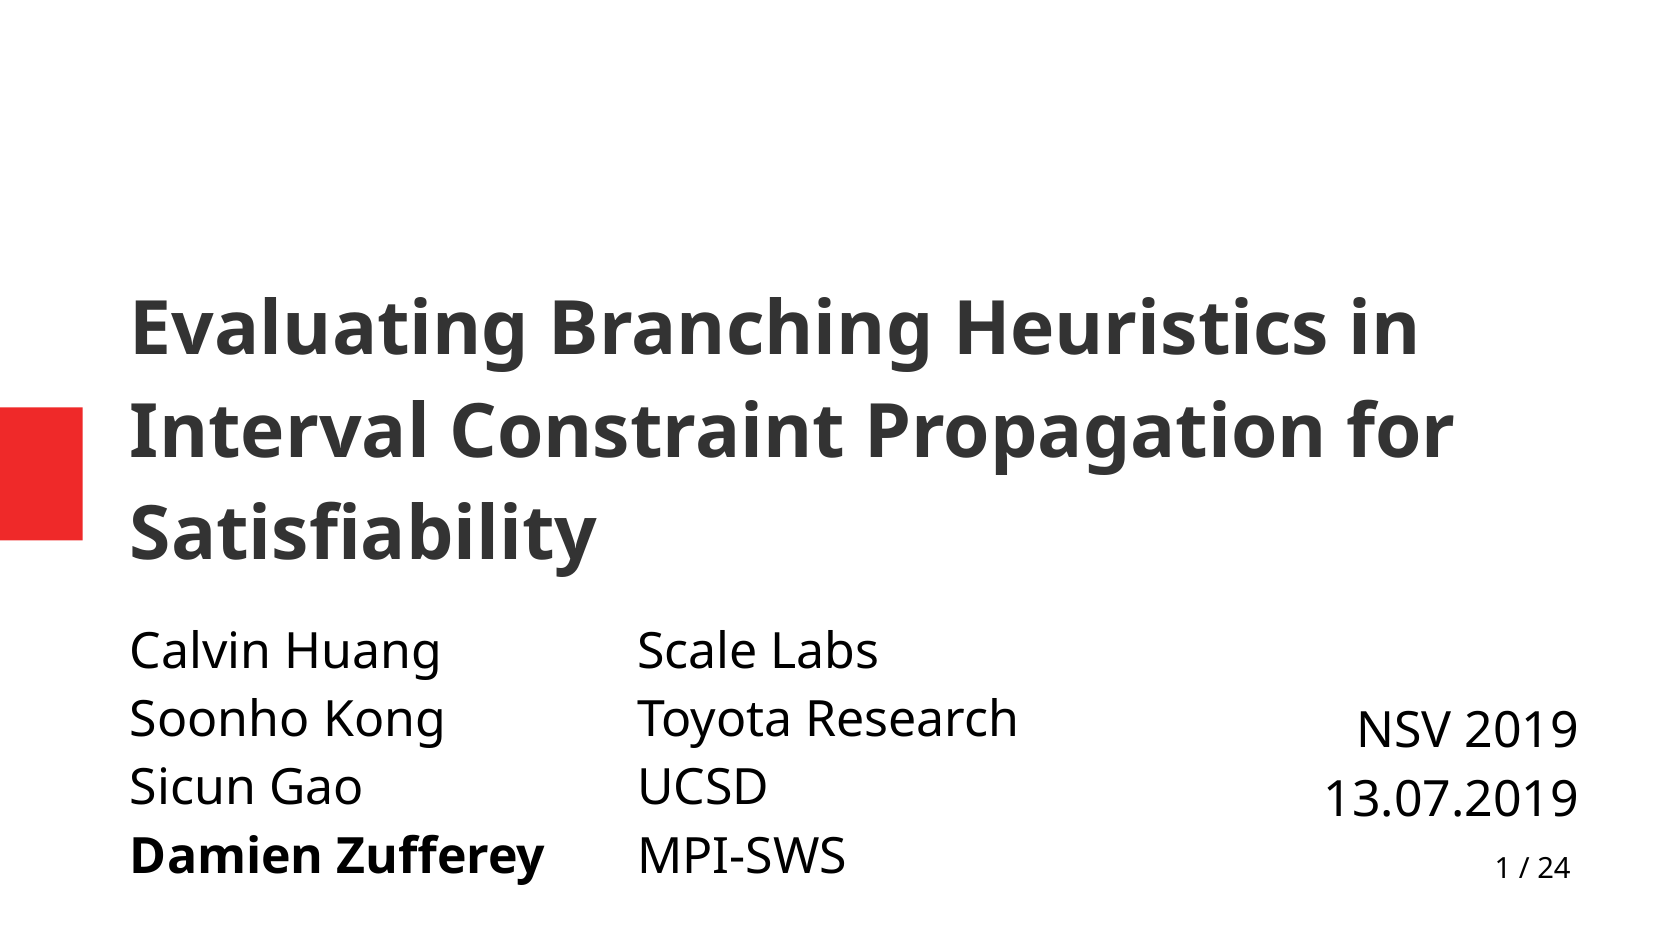

# Evaluating Branching Heuristics in Interval Constraint Propagation for Satisfiability
Calvin Huang
Soonho Kong
Sicun Gao
Damien Zufferey
Scale Labs
Toyota Research
UCSD
MPI-SWS
NSV 2019
13.07.2019
1